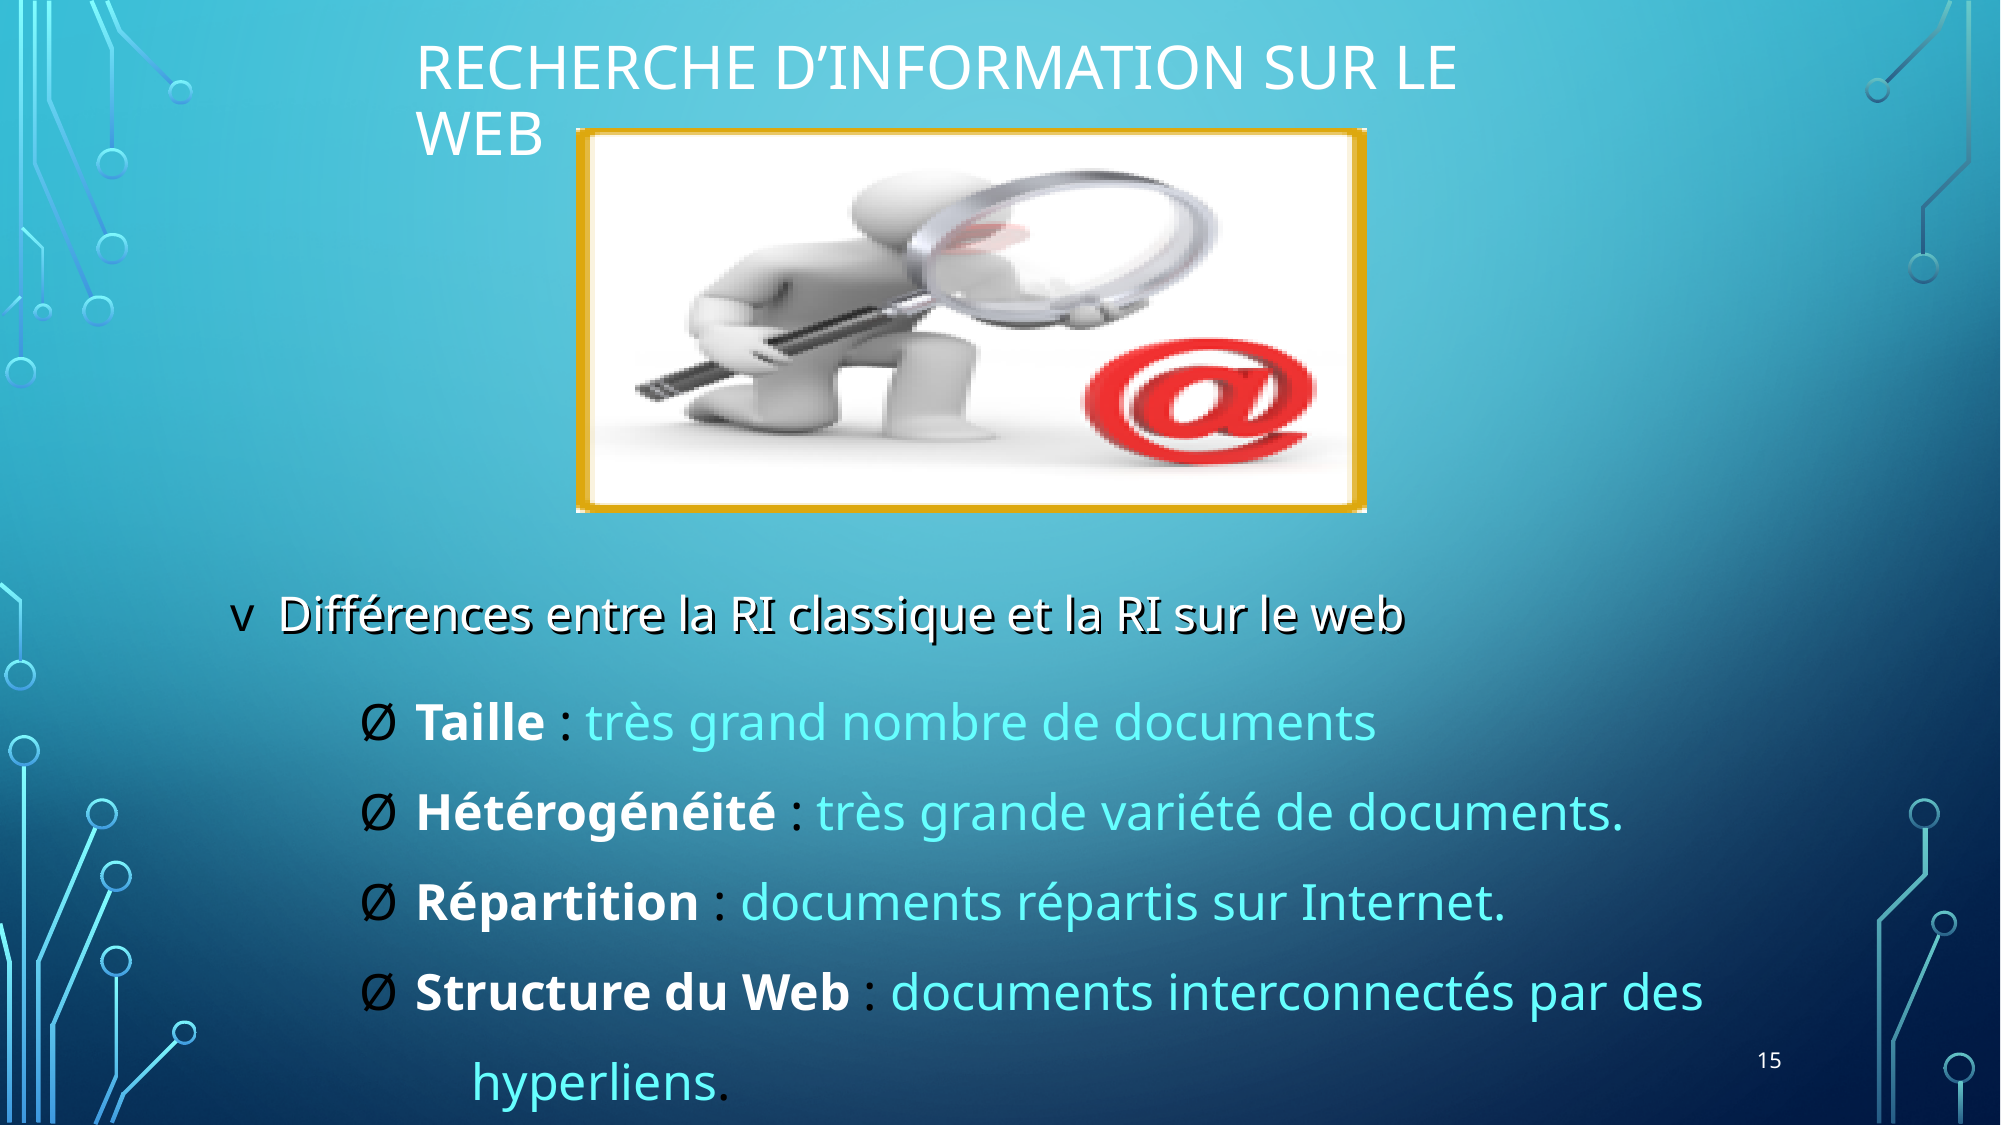

RECHERCHE D’INFORMATION sur le web
Différences entre la RI classique et la RI sur le web
Taille : très grand nombre de documents
Hétérogénéité : très grande variété de documents.
Répartition : documents répartis sur Internet.
Structure du Web : documents interconnectés par des hyperliens.